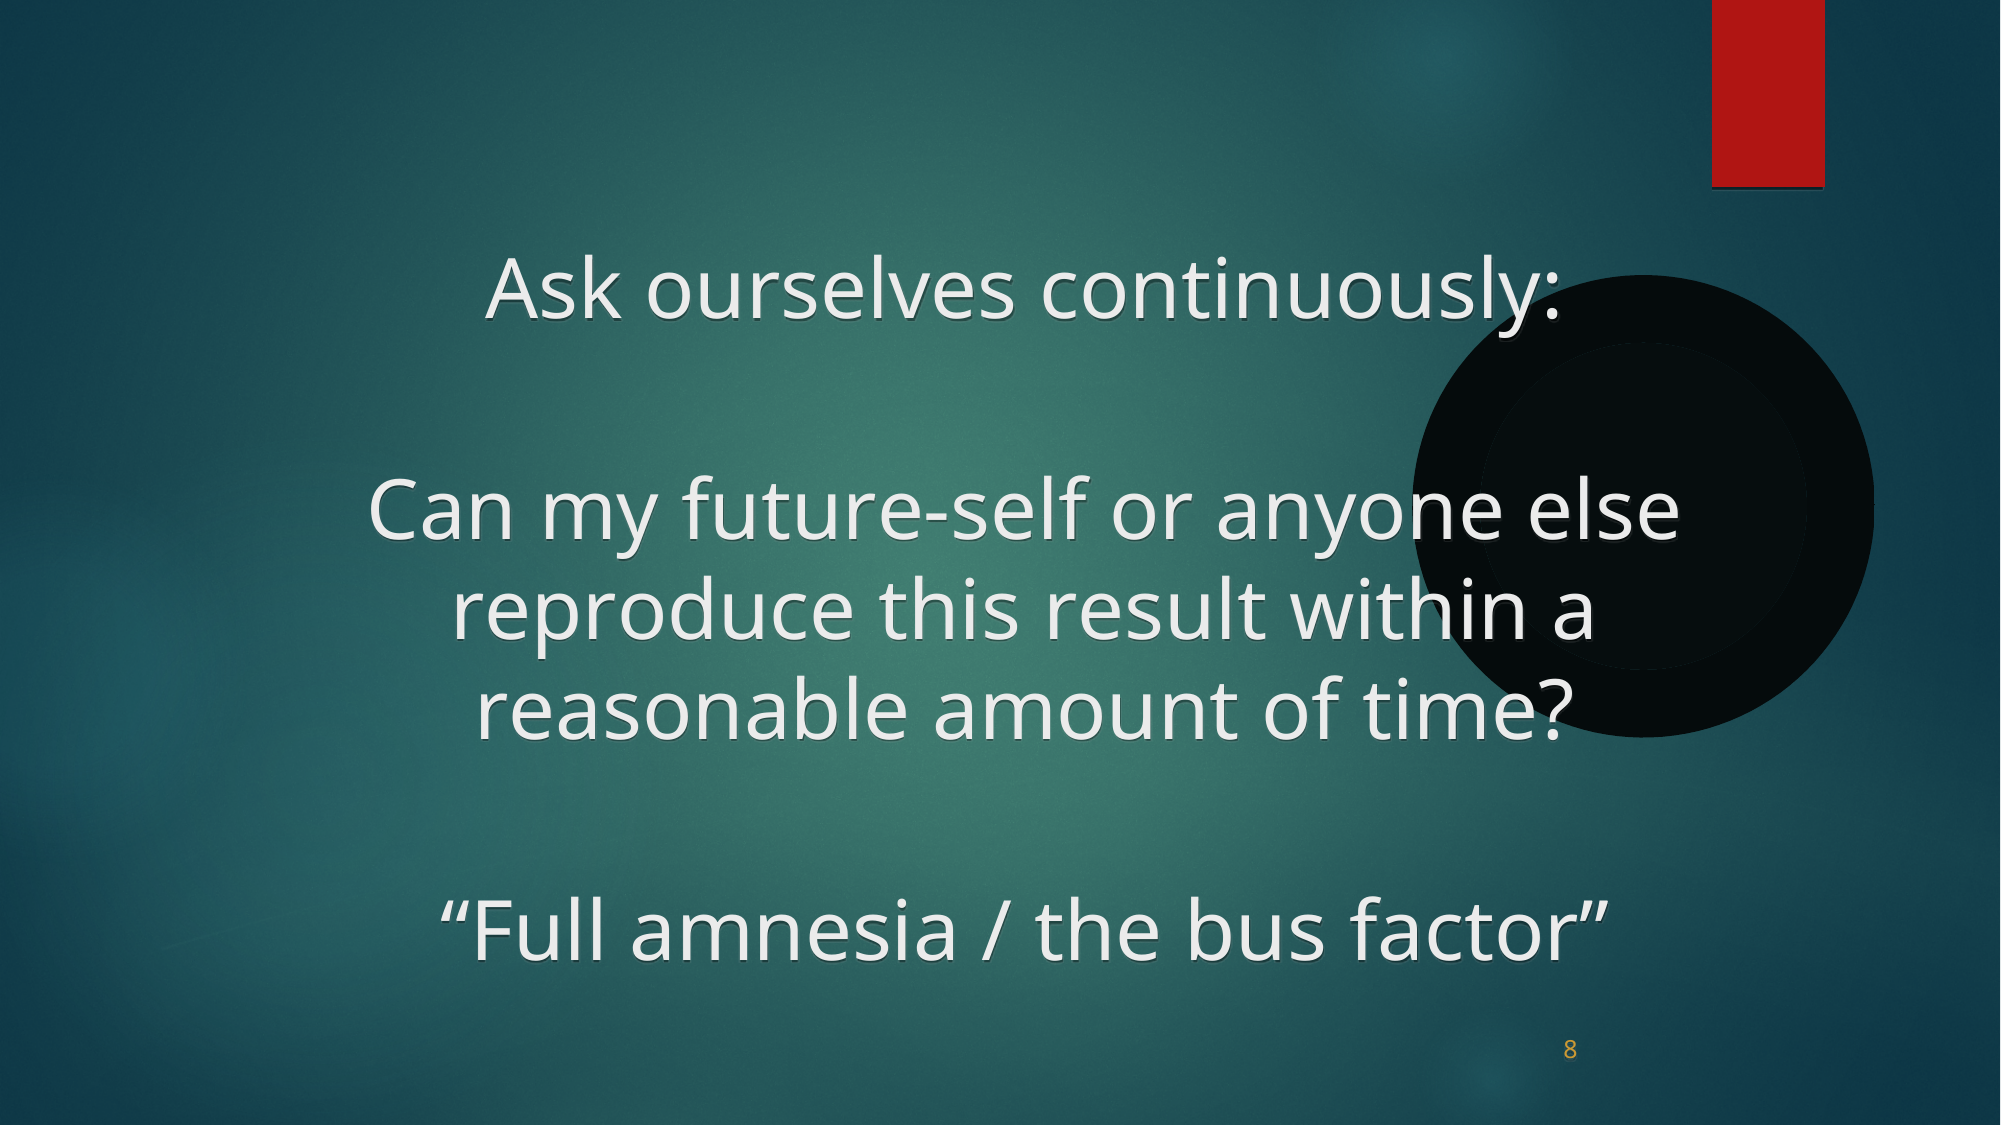

Ask ourselves continuously:
Can my future-self or anyone else reproduce this result within a reasonable amount of time?
“Full amnesia / the bus factor”